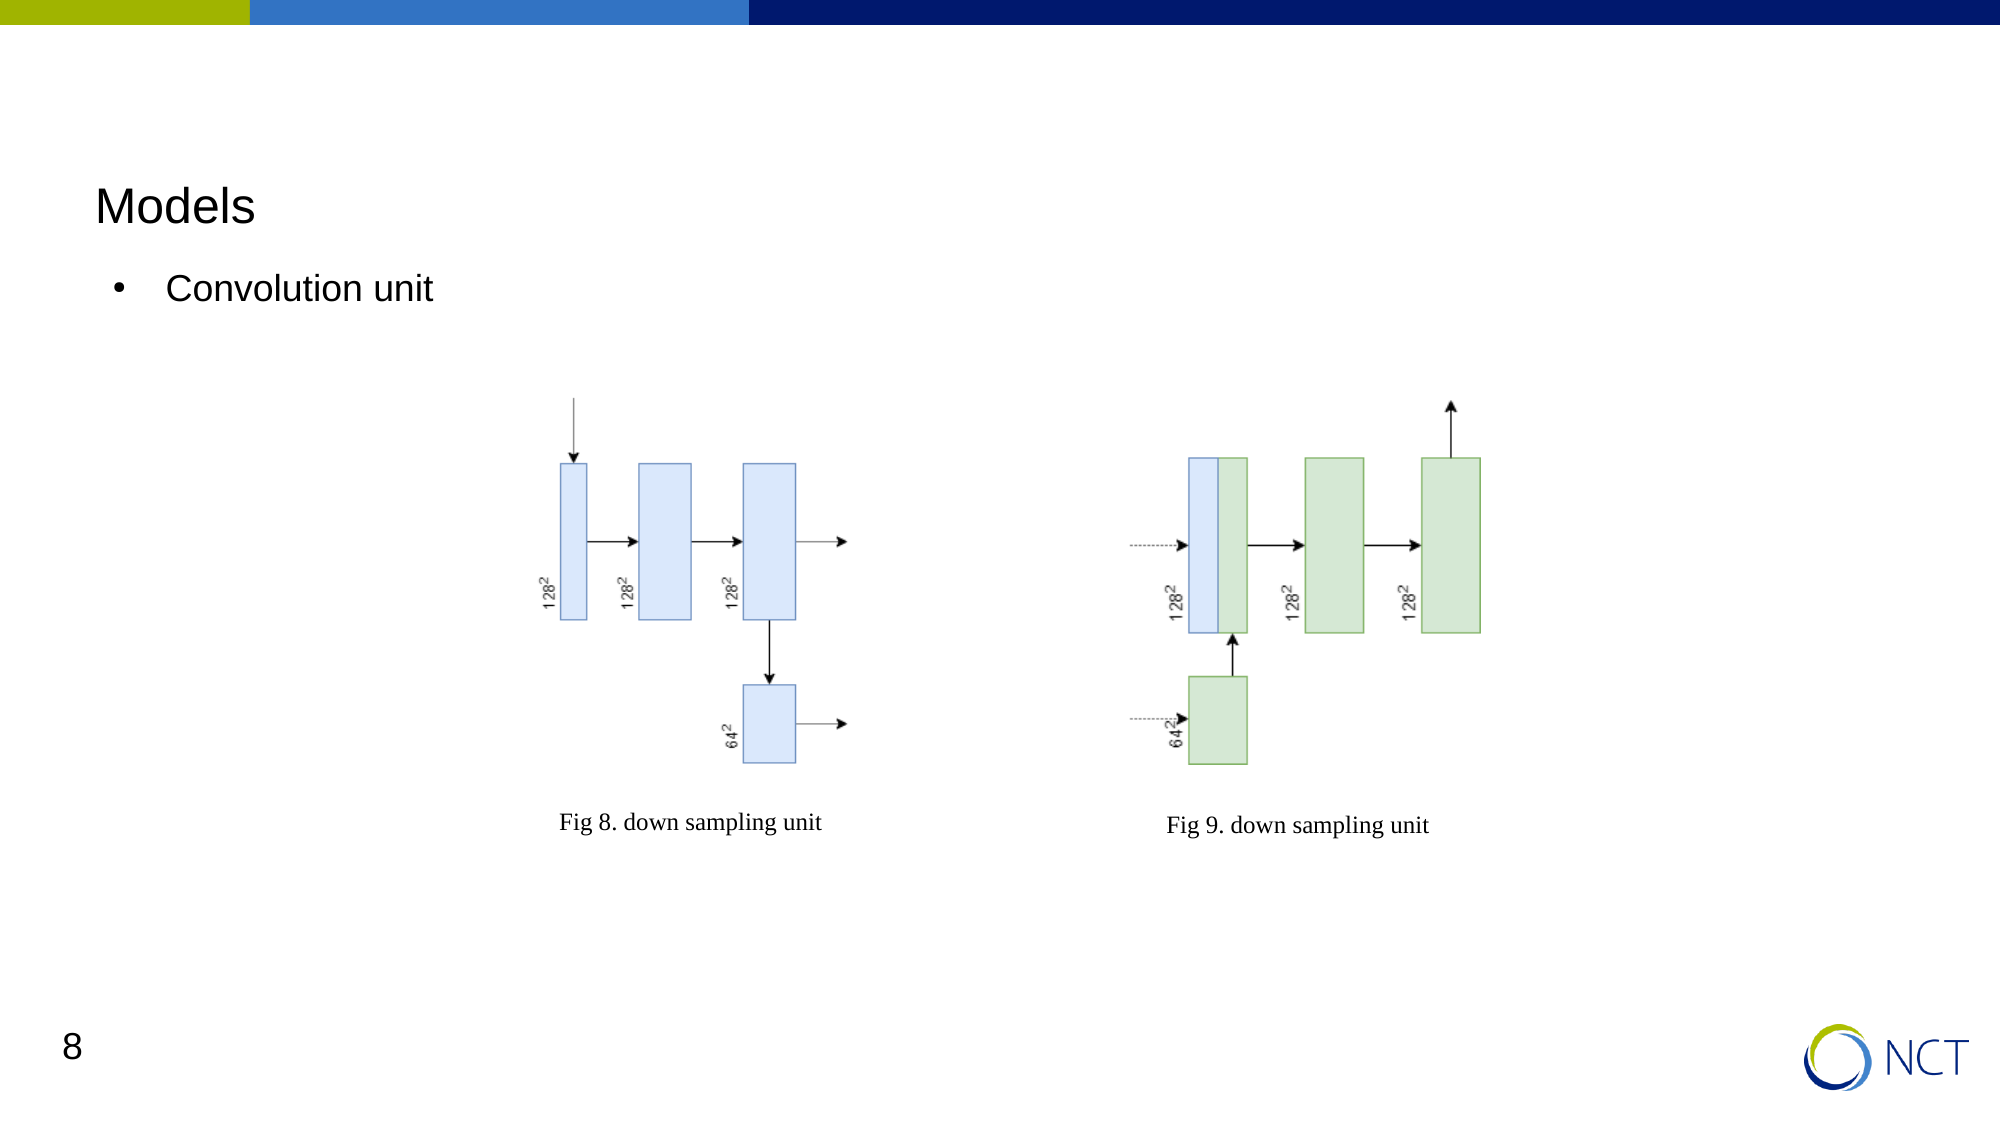

# Models
Convolution unit
Fig 9. down sampling unit
Fig 8. down sampling unit